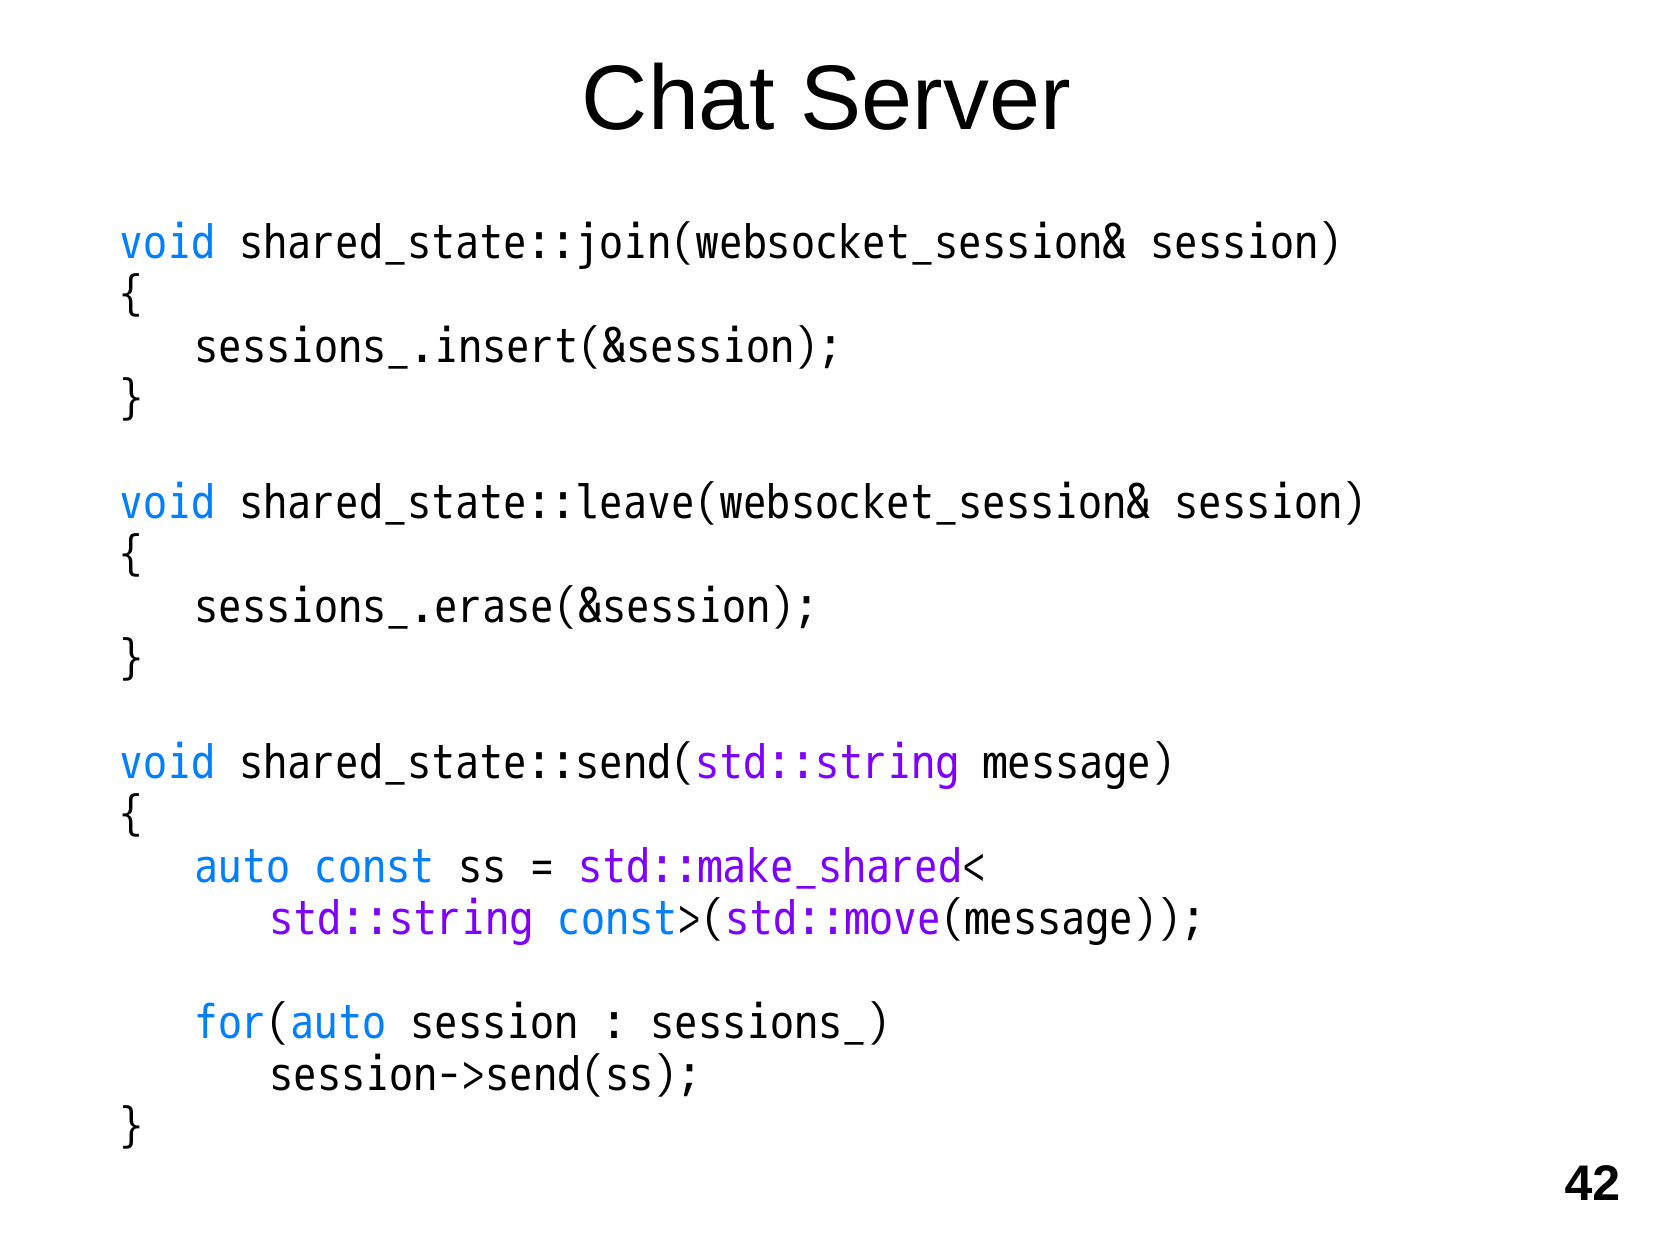

# Chat Server
void shared_state::join(websocket_session& session)
{
	sessions_.insert(&session);
}
void shared_state::leave(websocket_session& session)
{
	sessions_.erase(&session);
}
void shared_state::send(std::string message)
{
	auto const ss = std::make_shared<
		std::string const>(std::move(message));
	for(auto session : sessions_)
		session->send(ss);
}
42